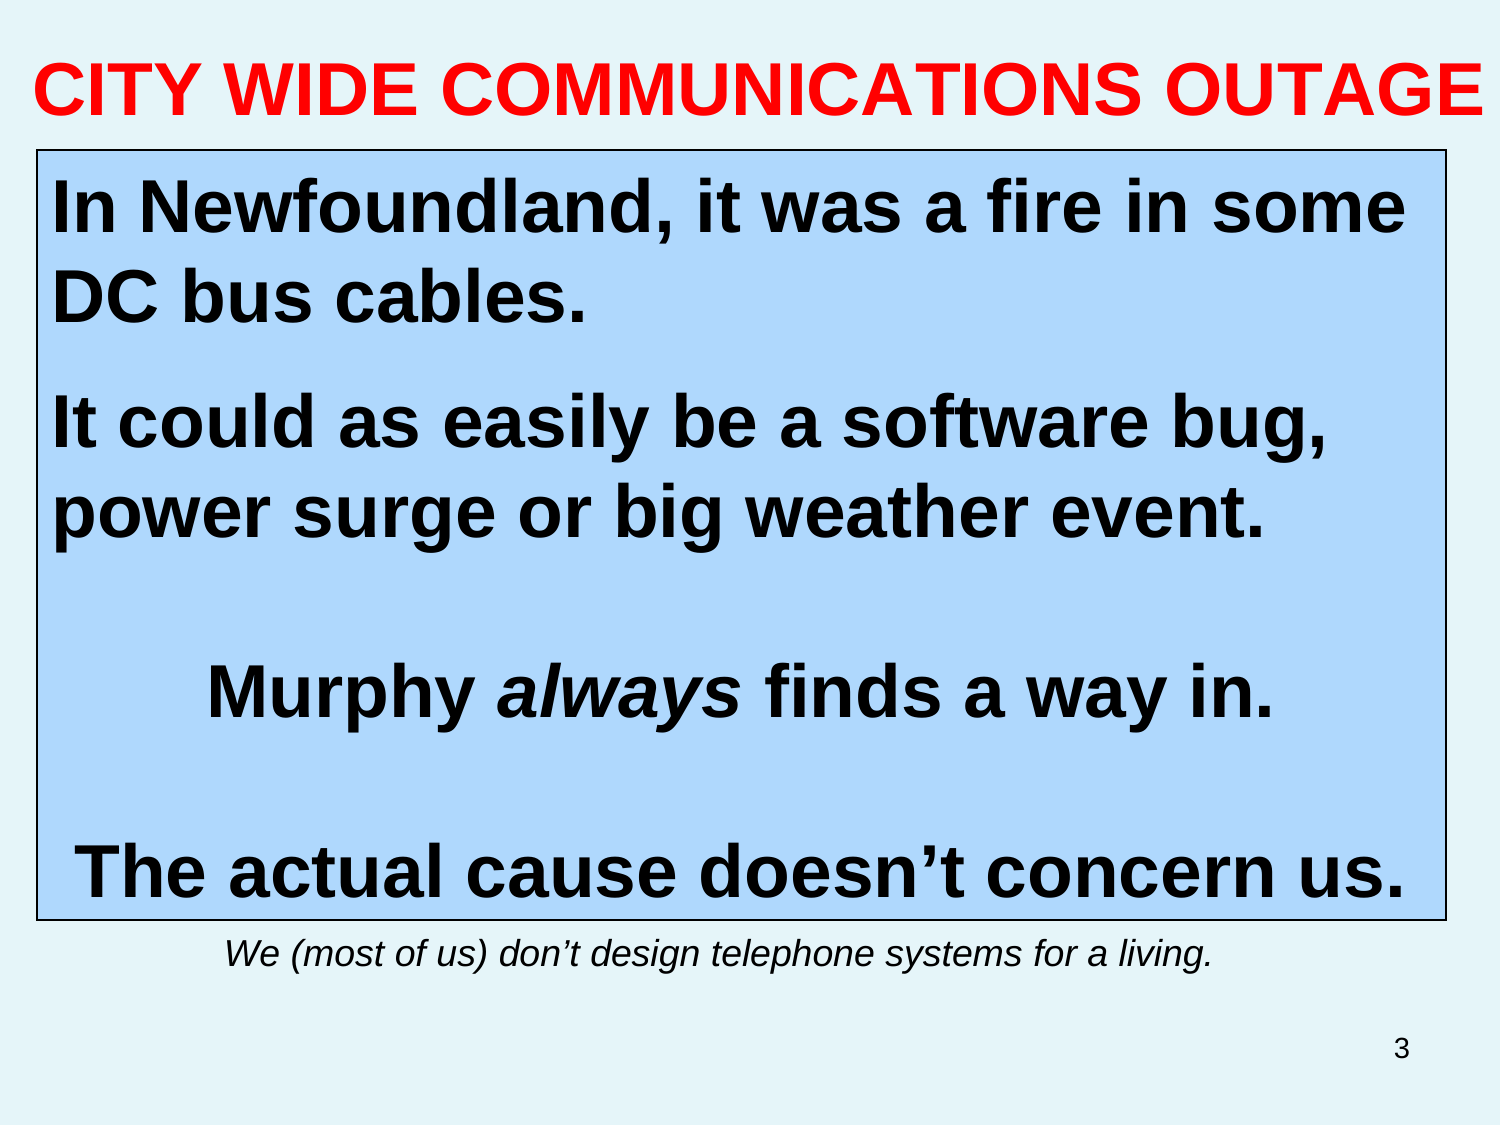

CITY WIDE COMMUNICATIONS OUTAGE
In Newfoundland, it was a fire in some DC bus cables.
It could as easily be a software bug, power surge or big weather event.
Murphy always finds a way in.
The actual cause doesn’t concern us.
We (most of us) don’t design telephone systems for a living.
3